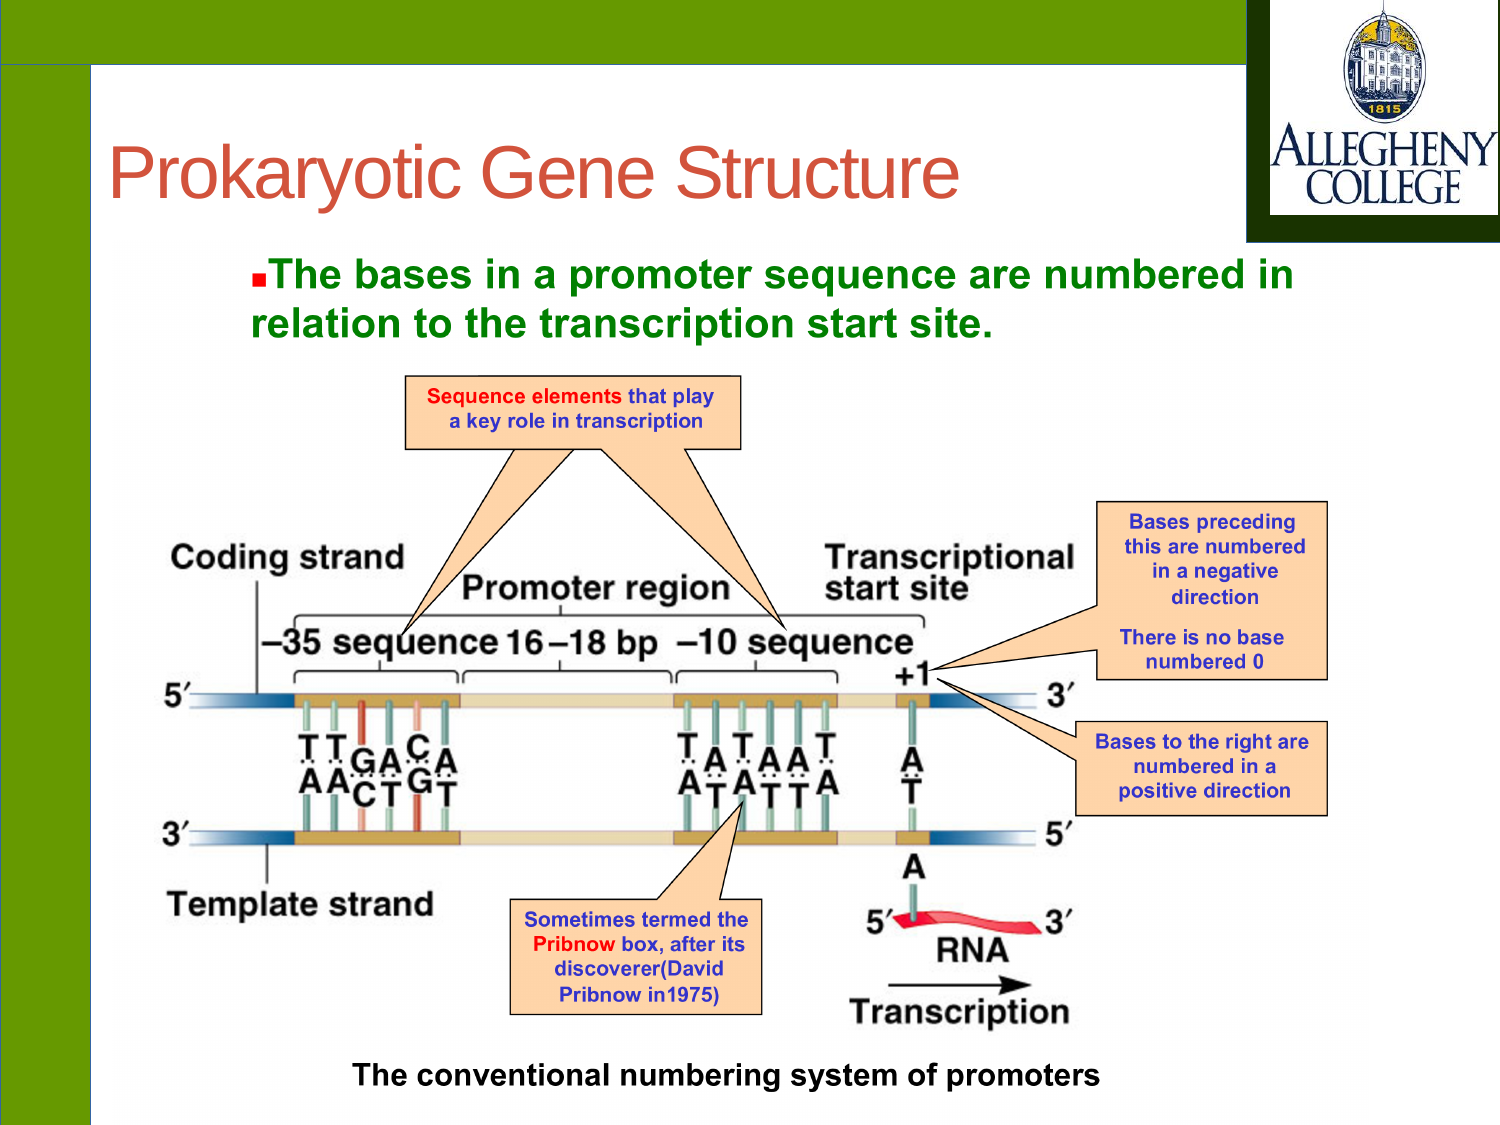

# Prokaryotic Gene Structure
Conserved -10 and -35 promoter sequences
Conserved Shine-Dalgarno sequence marks the start codon
Few interrupted ORFs (introns are rare)